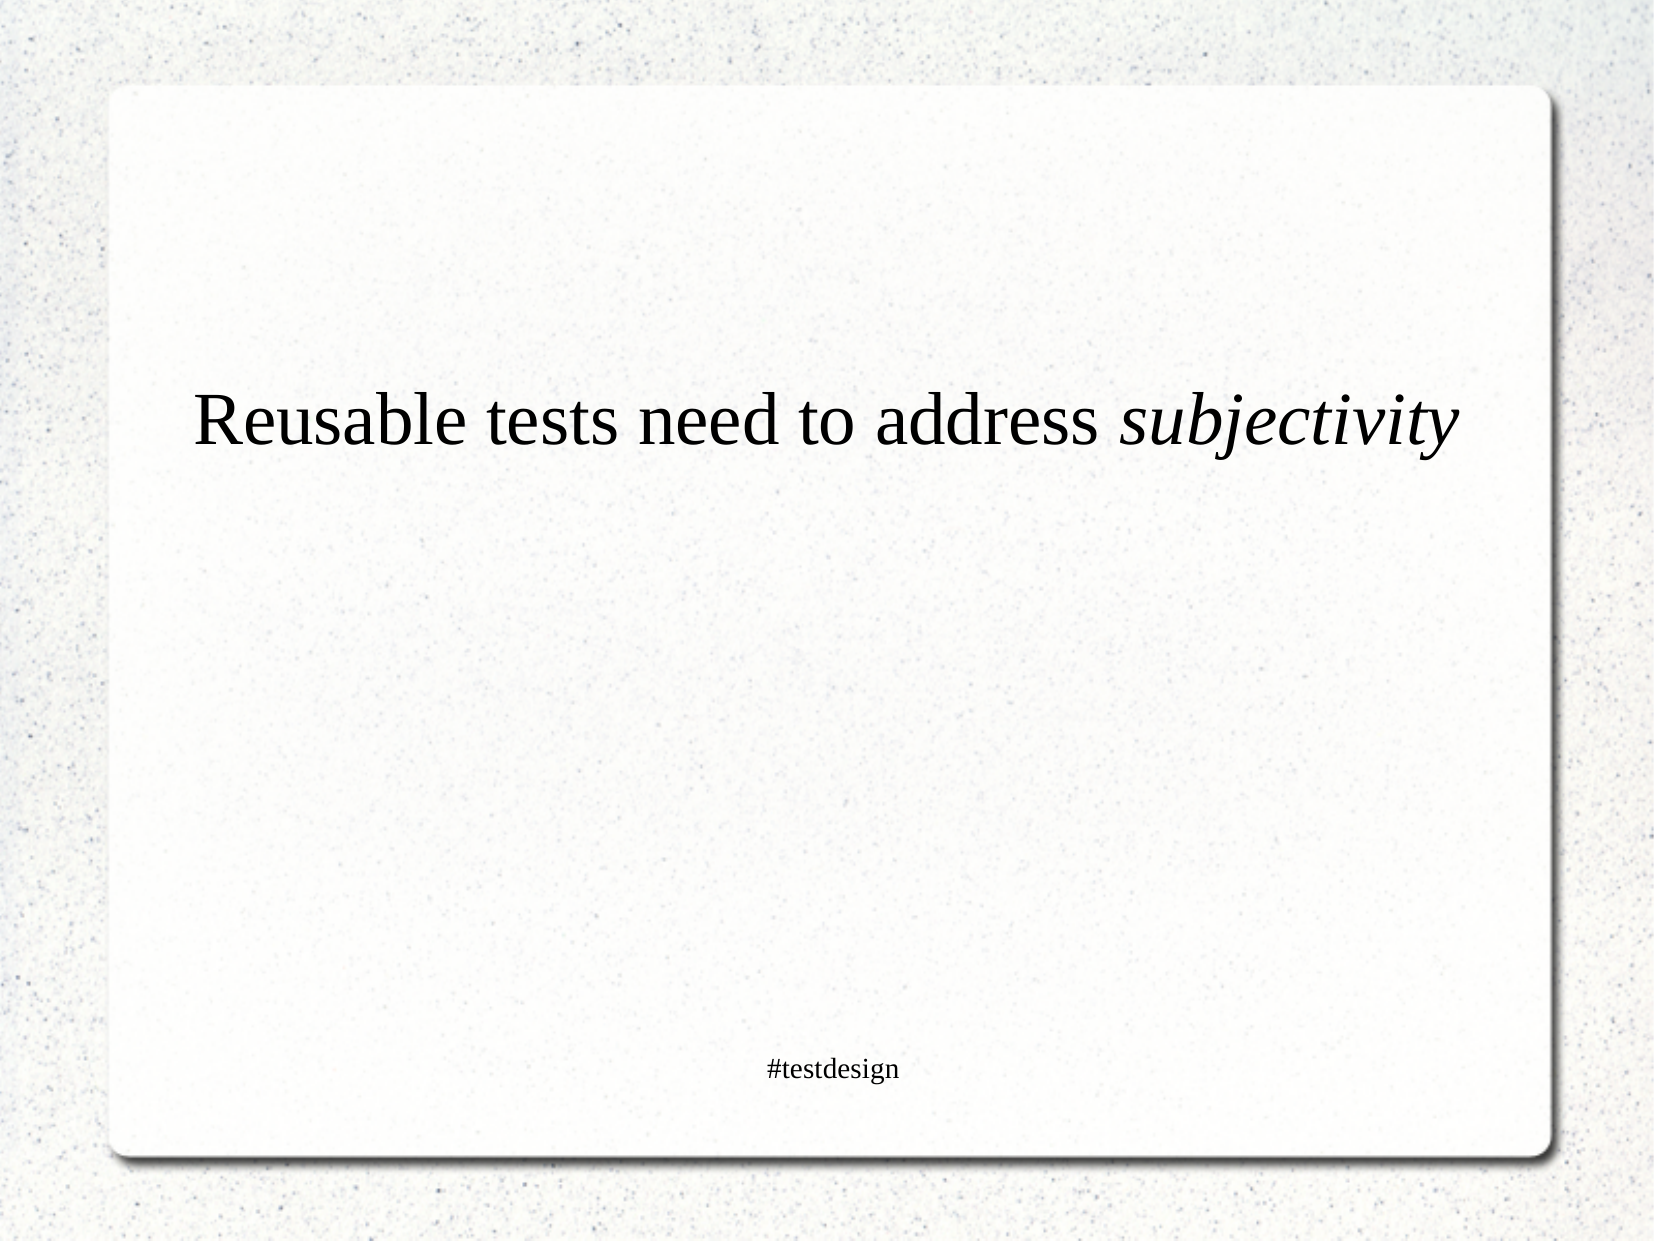

# Reusable tests need to address subjectivity
#testdesign